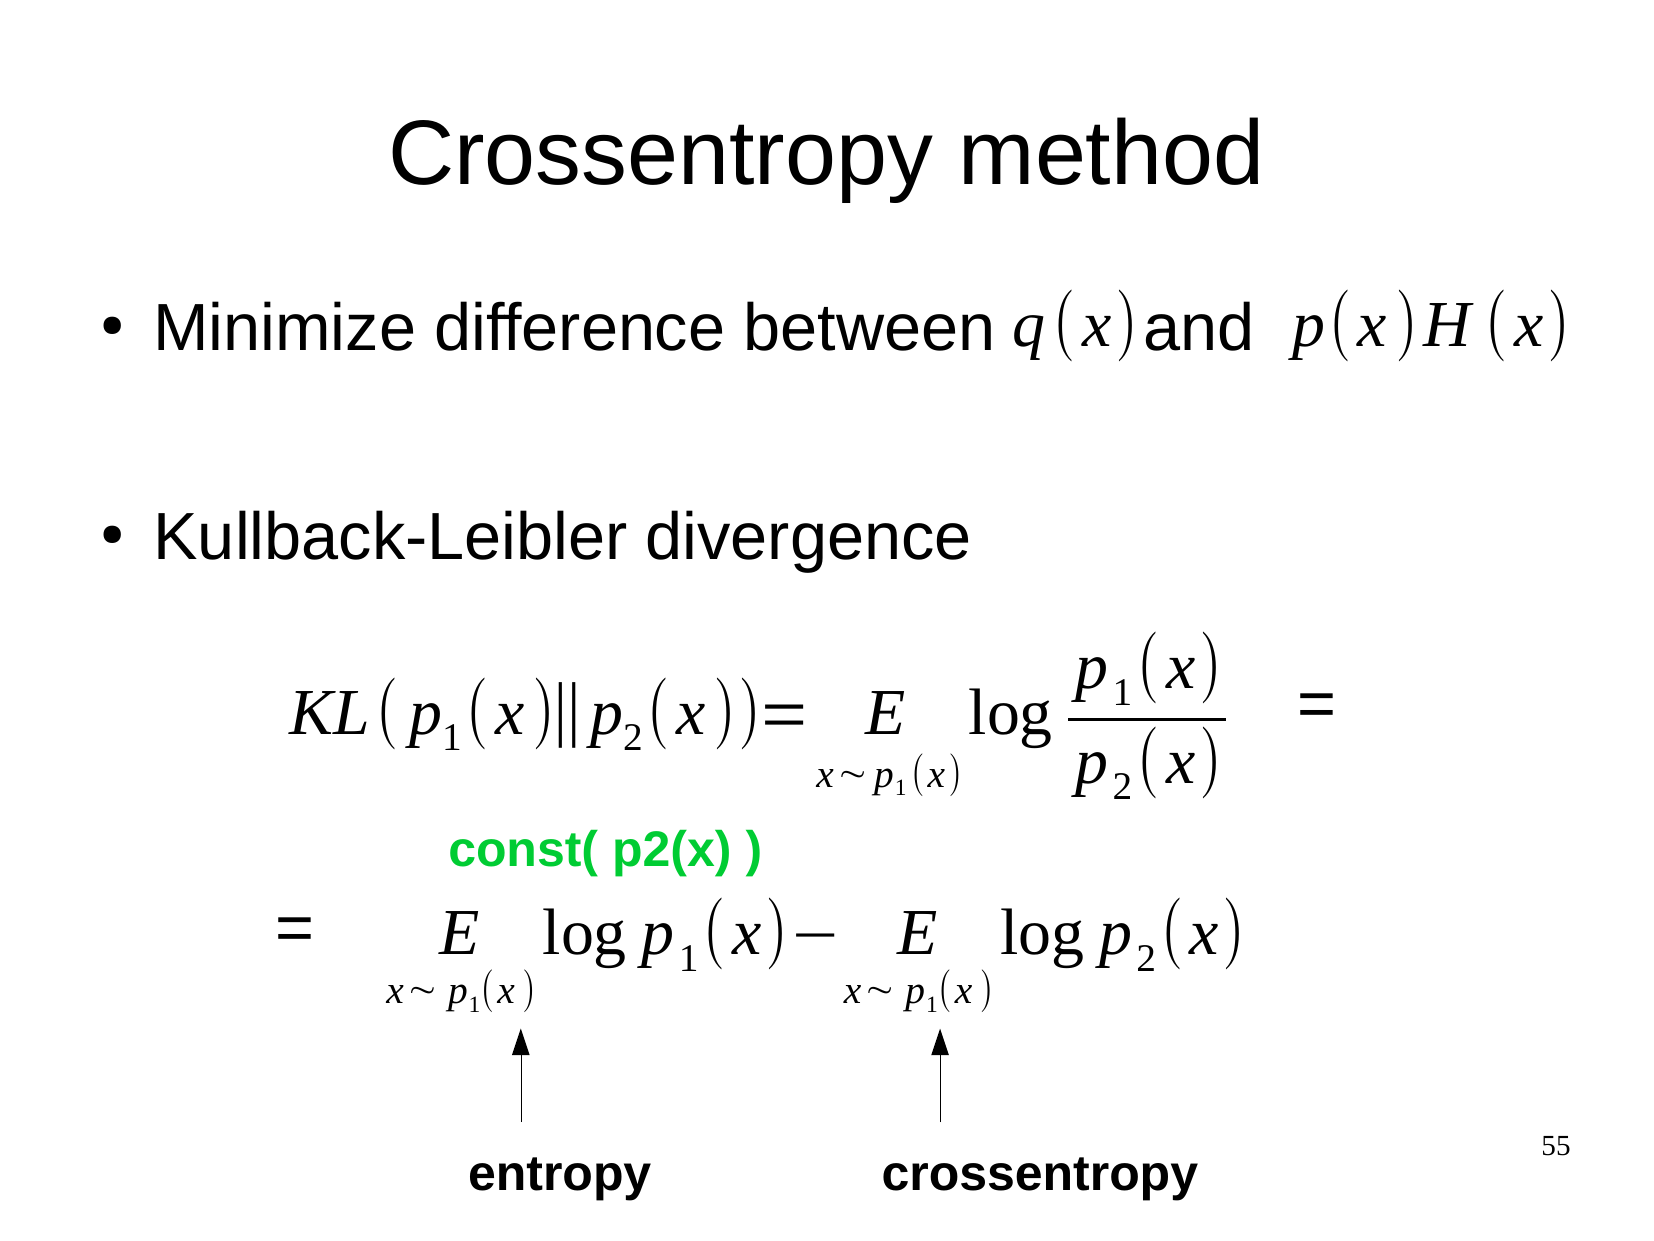

# Crossentropy method
Minimize difference between and
Kullback-Leibler divergence
=
const( p2(x) )
=
55
entropy
crossentropy